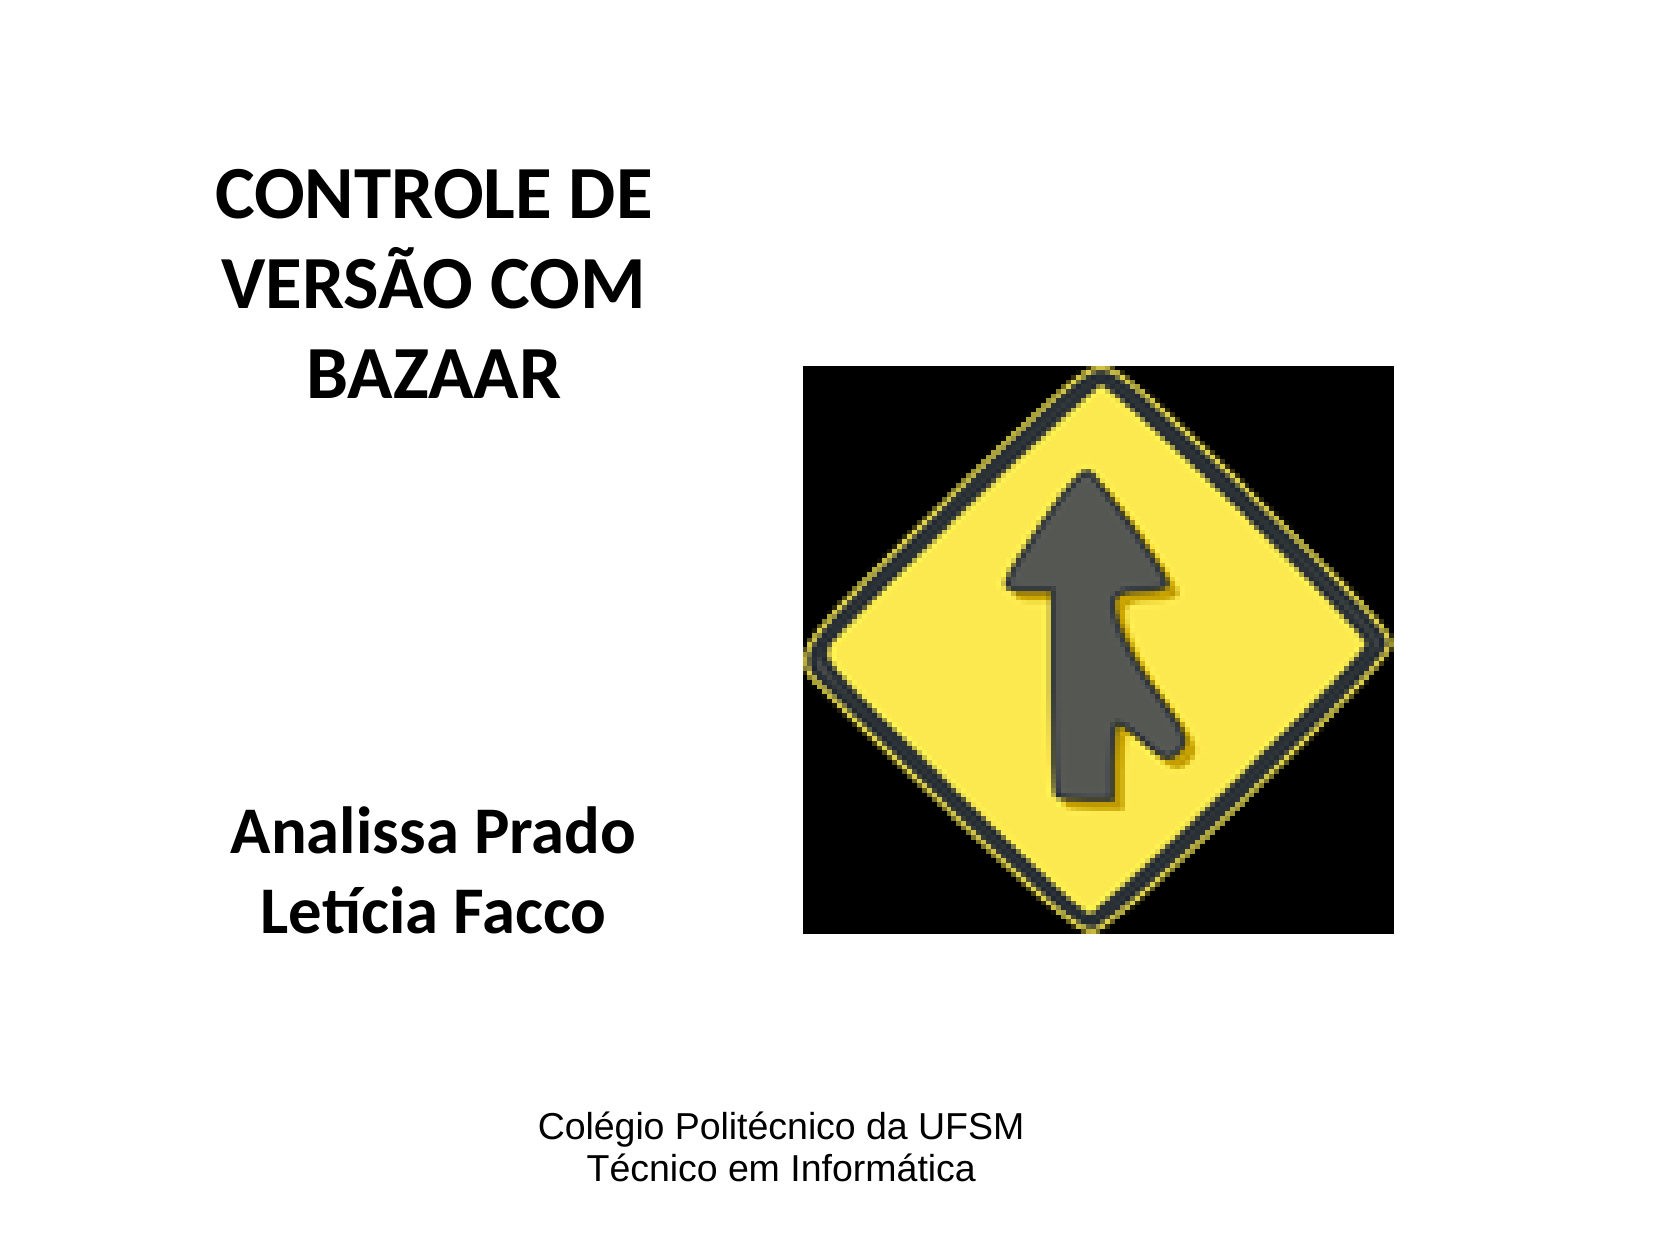

CONTROLE DE VERSÃO COM BAZAAR
Analissa Prado
Letícia Facco
Colégio Politécnico da UFSM
Técnico em Informática